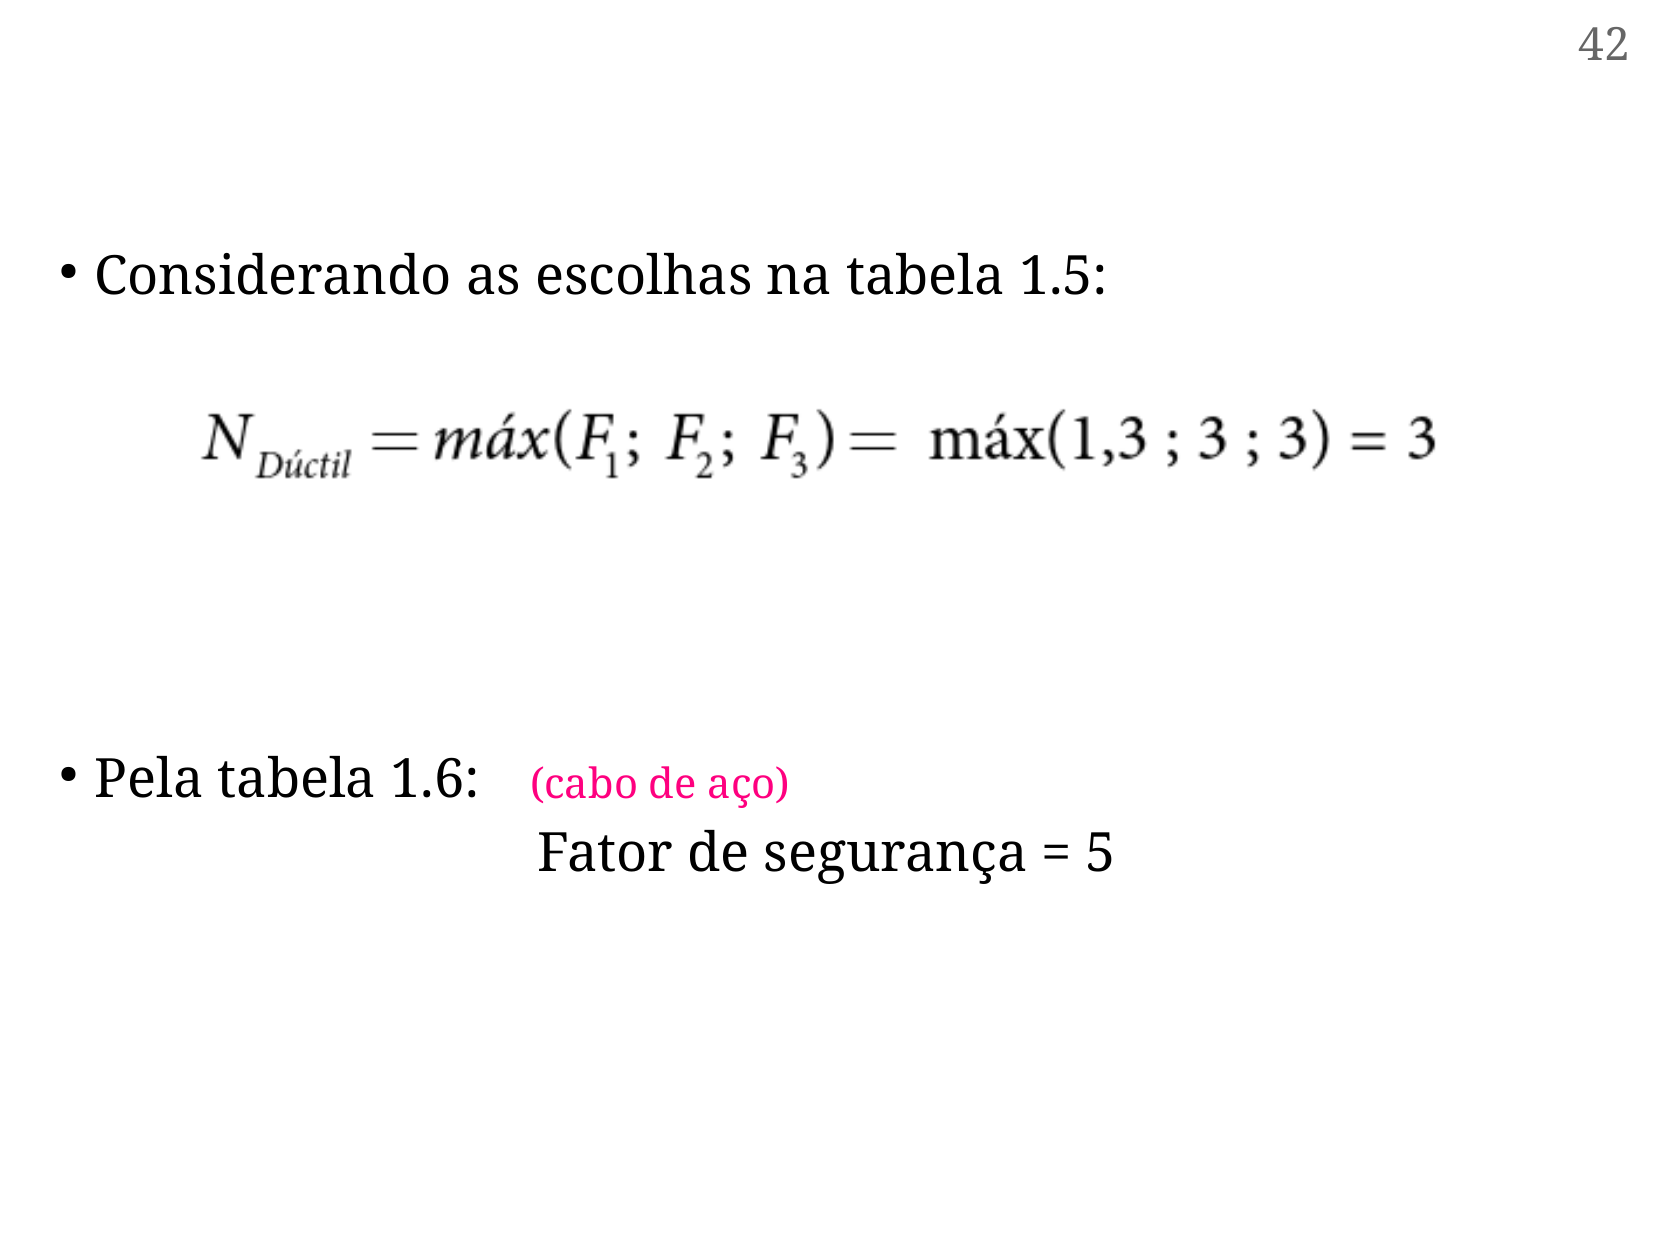

42
#
Considerando as escolhas na tabela 1.5:
Pela tabela 1.6:
						Fator de segurança = 5
(cabo de aço)